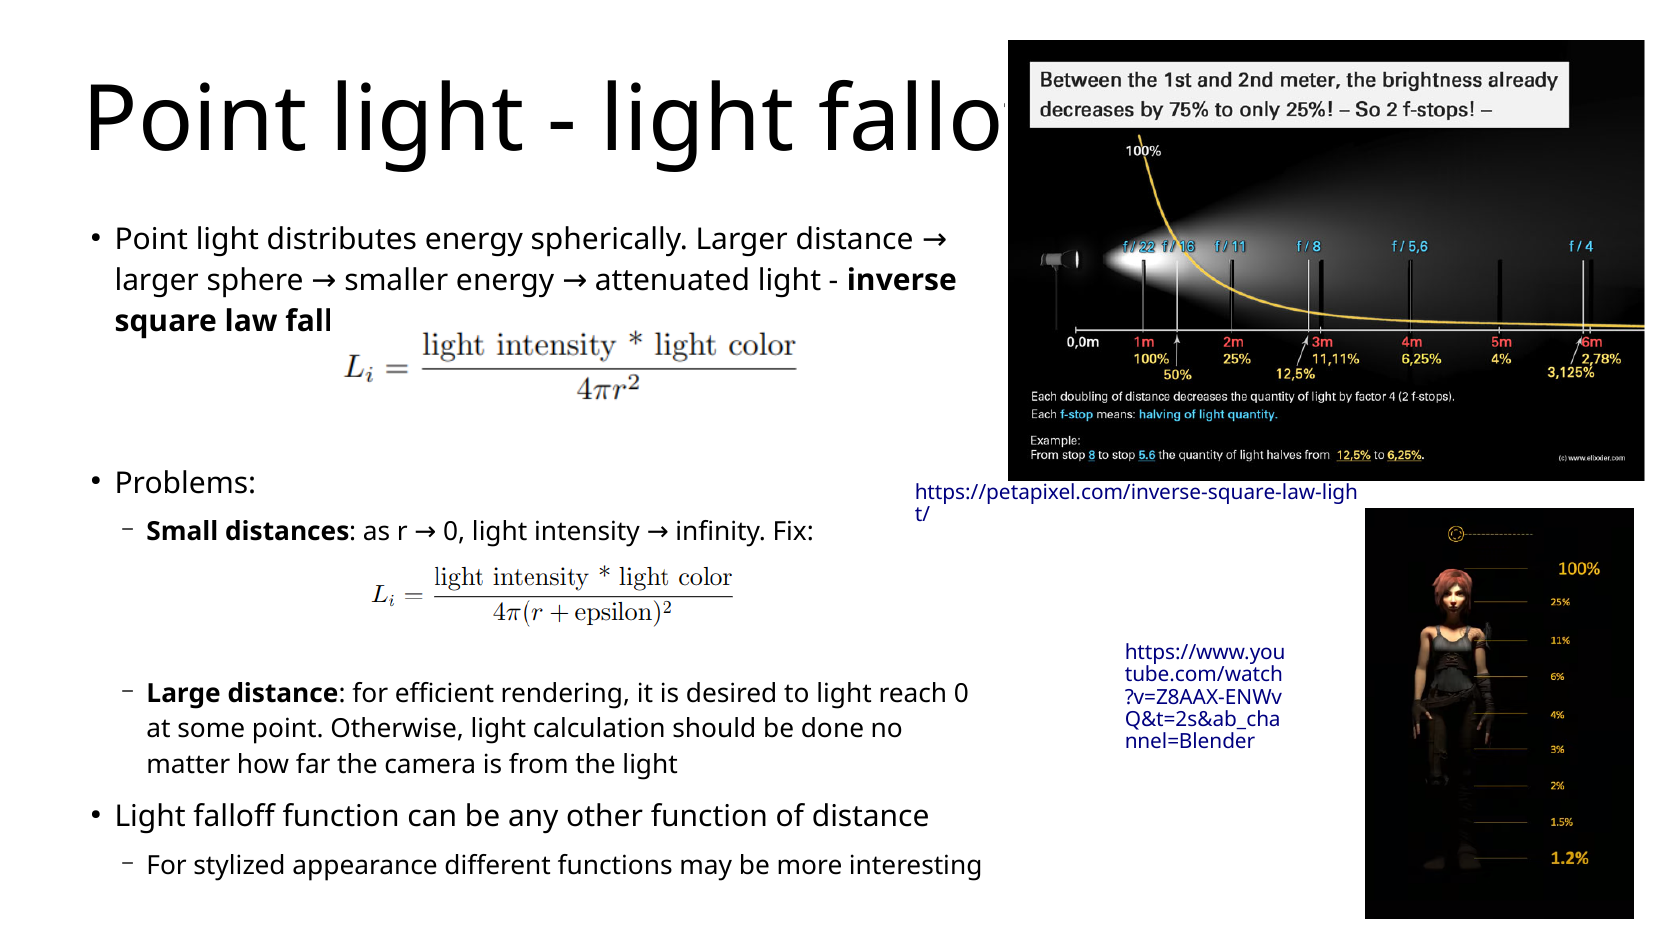

# Point light - light falloff
Point light distributes energy spherically. Larger distance → larger sphere → smaller energy → attenuated light - inverse square law falloff:
Problems:
Small distances: as r → 0, light intensity → infinity. Fix:
Large distance: for efficient rendering, it is desired to light reach 0 at some point. Otherwise, light calculation should be done no matter how far the camera is from the light
Light falloff function can be any other function of distance
For stylized appearance different functions may be more interesting
https://petapixel.com/inverse-square-law-light/
https://www.youtube.com/watch?v=Z8AAX-ENWvQ&t=2s&ab_channel=Blender